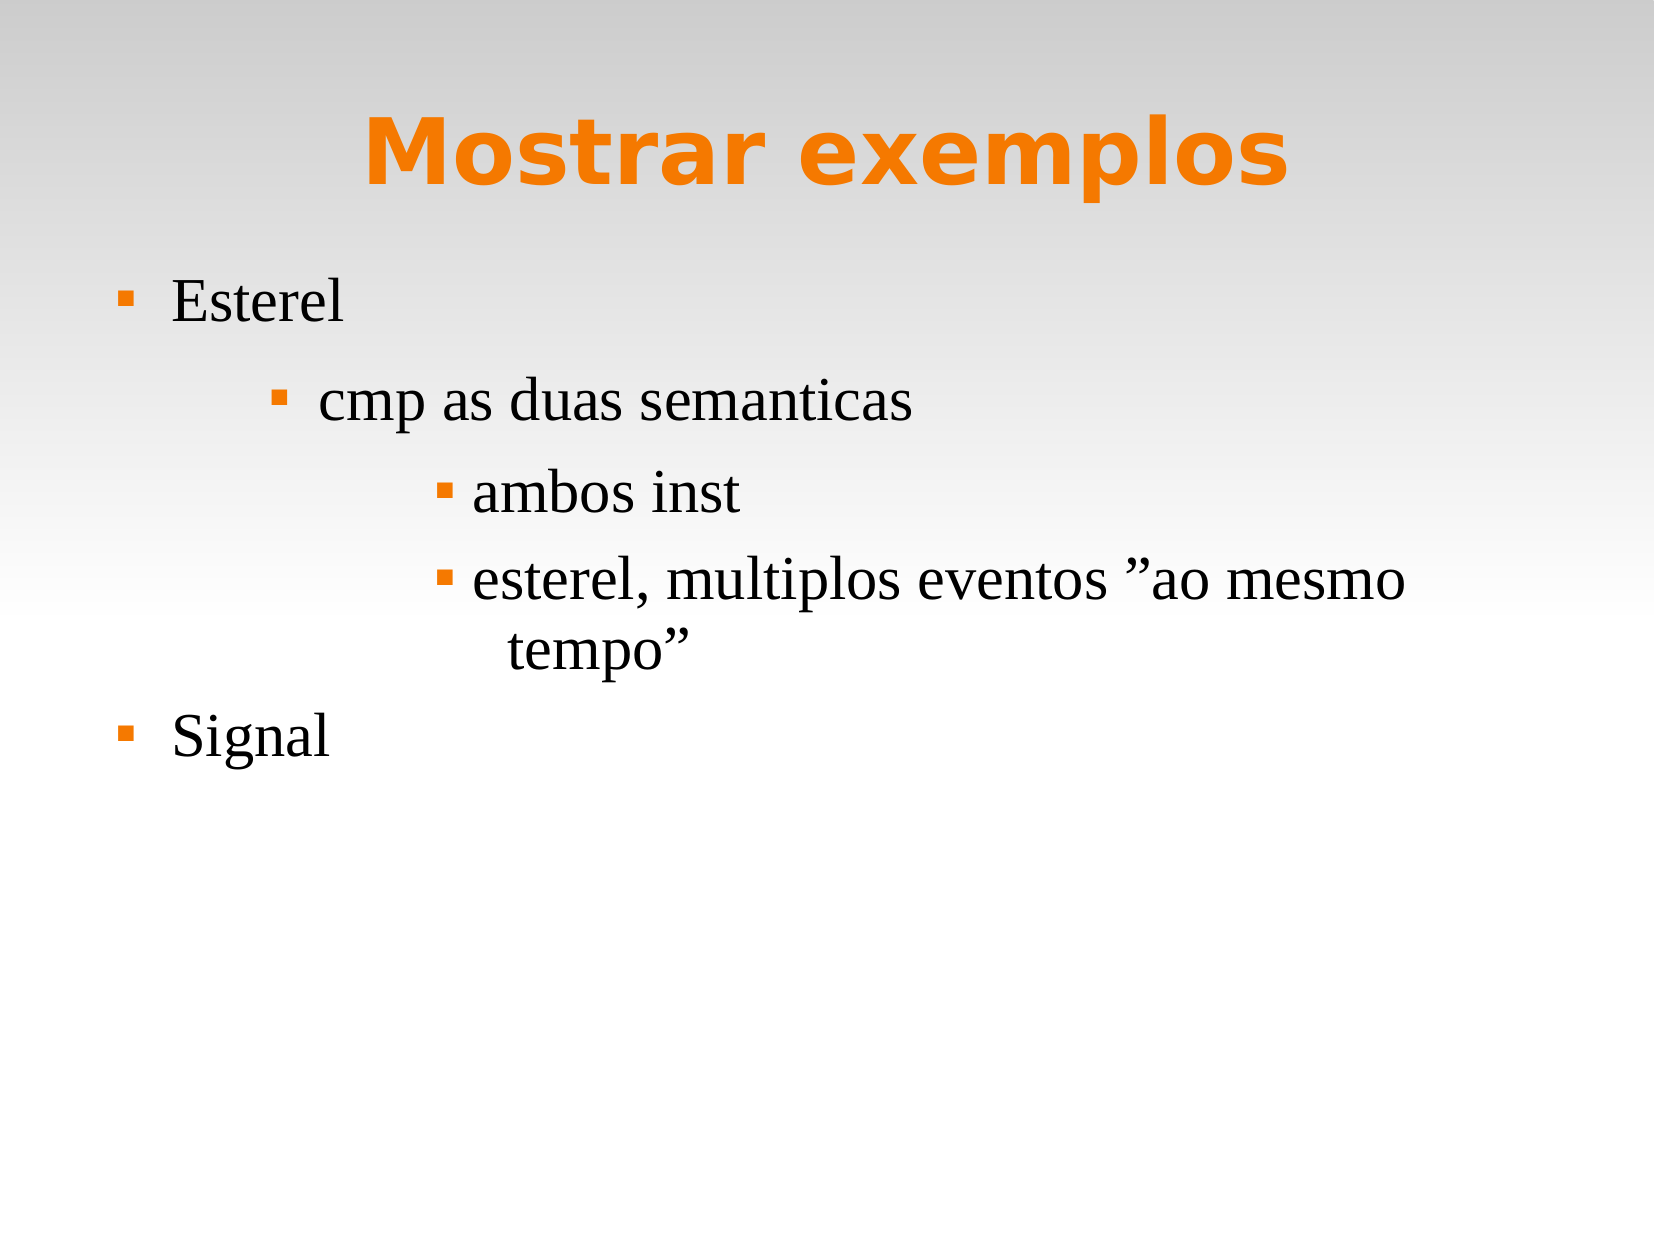

# Mostrar exemplos
Esterel
cmp as duas semanticas
ambos inst
esterel, multiplos eventos ”ao mesmo tempo”
Signal